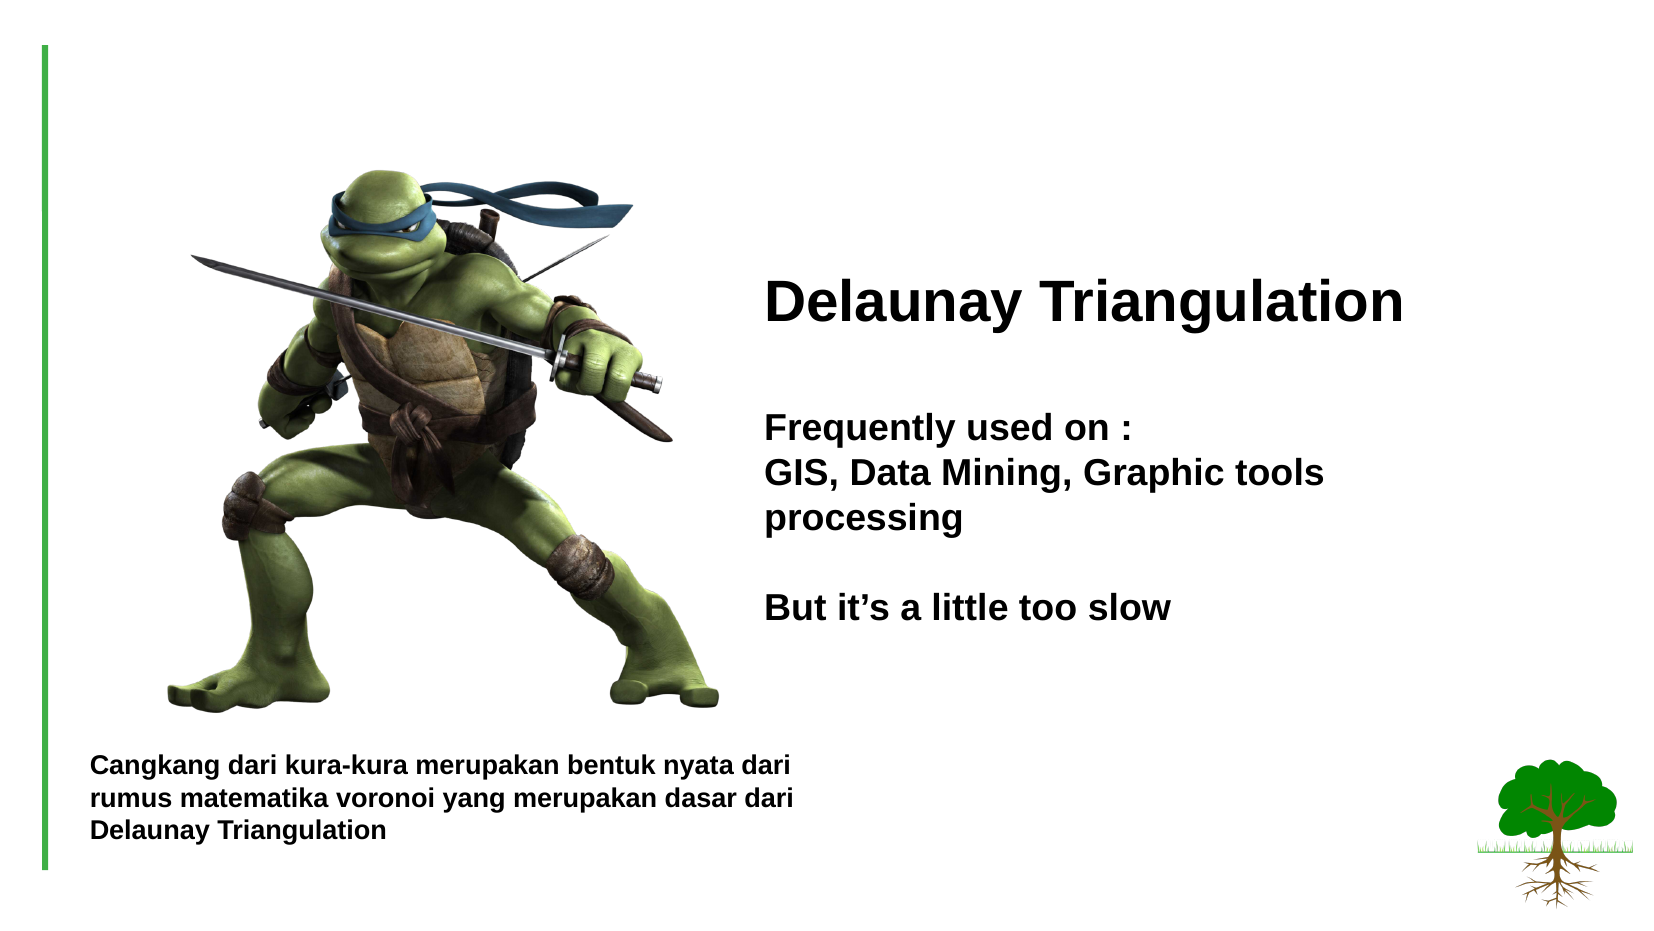

Delaunay Triangulation
Frequently used on :
GIS, Data Mining, Graphic tools processing
But it’s a little too slow
Cangkang dari kura-kura merupakan bentuk nyata dari rumus matematika voronoi yang merupakan dasar dari Delaunay Triangulation